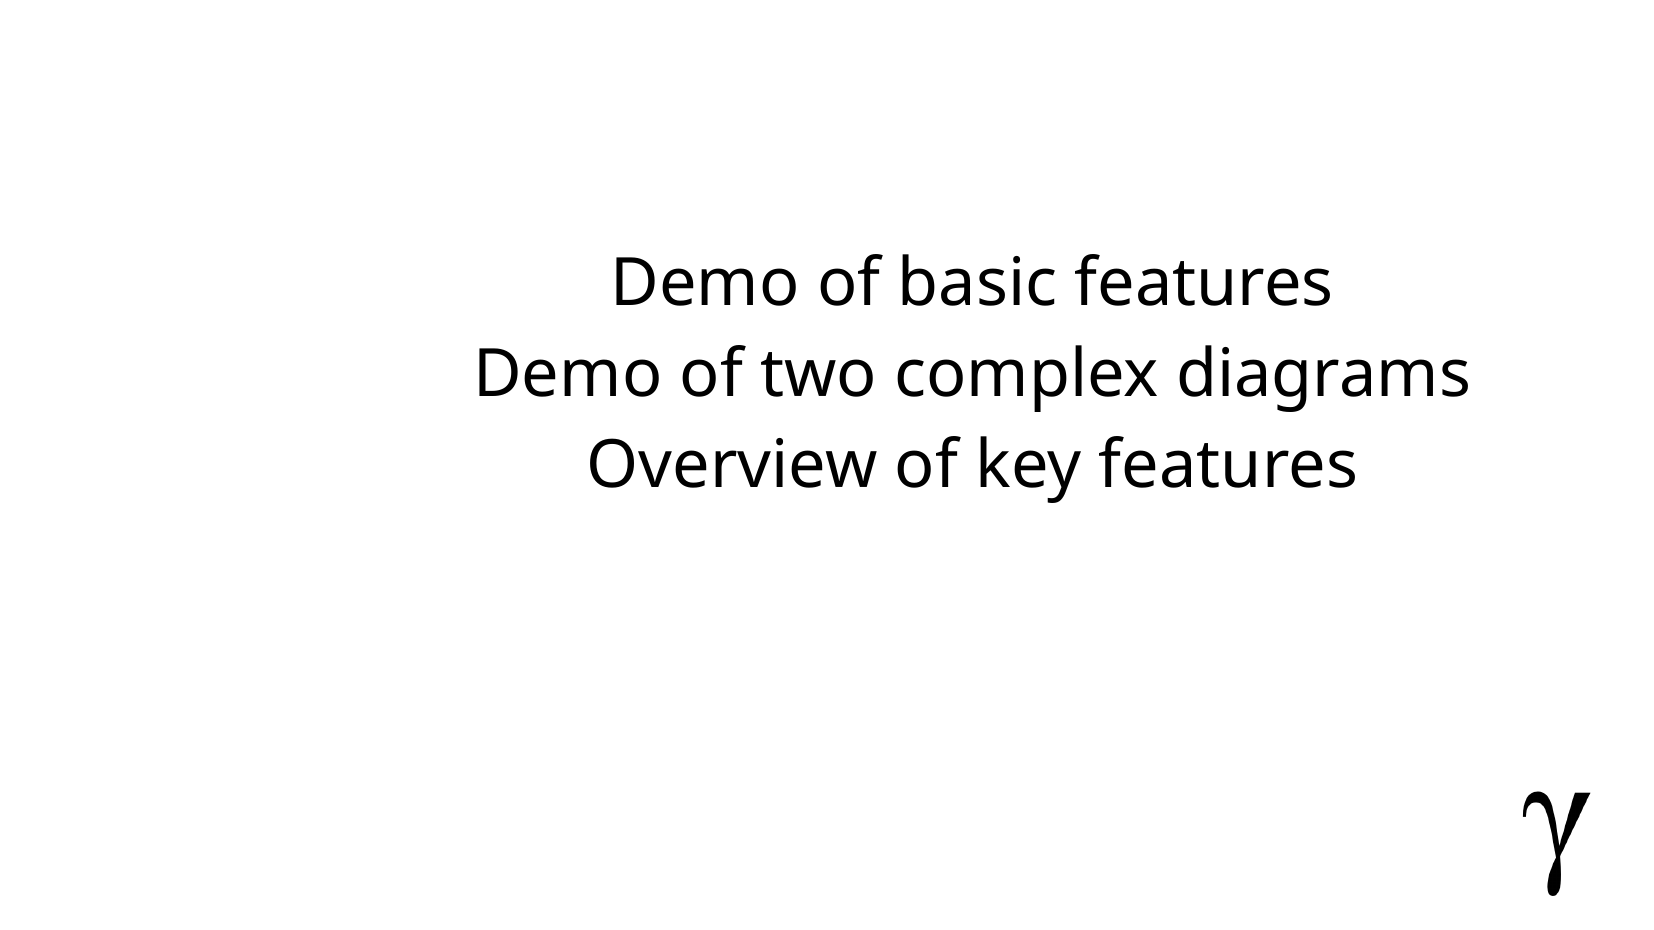

# Demo of basic features
Demo of two complex diagrams
Overview of key features